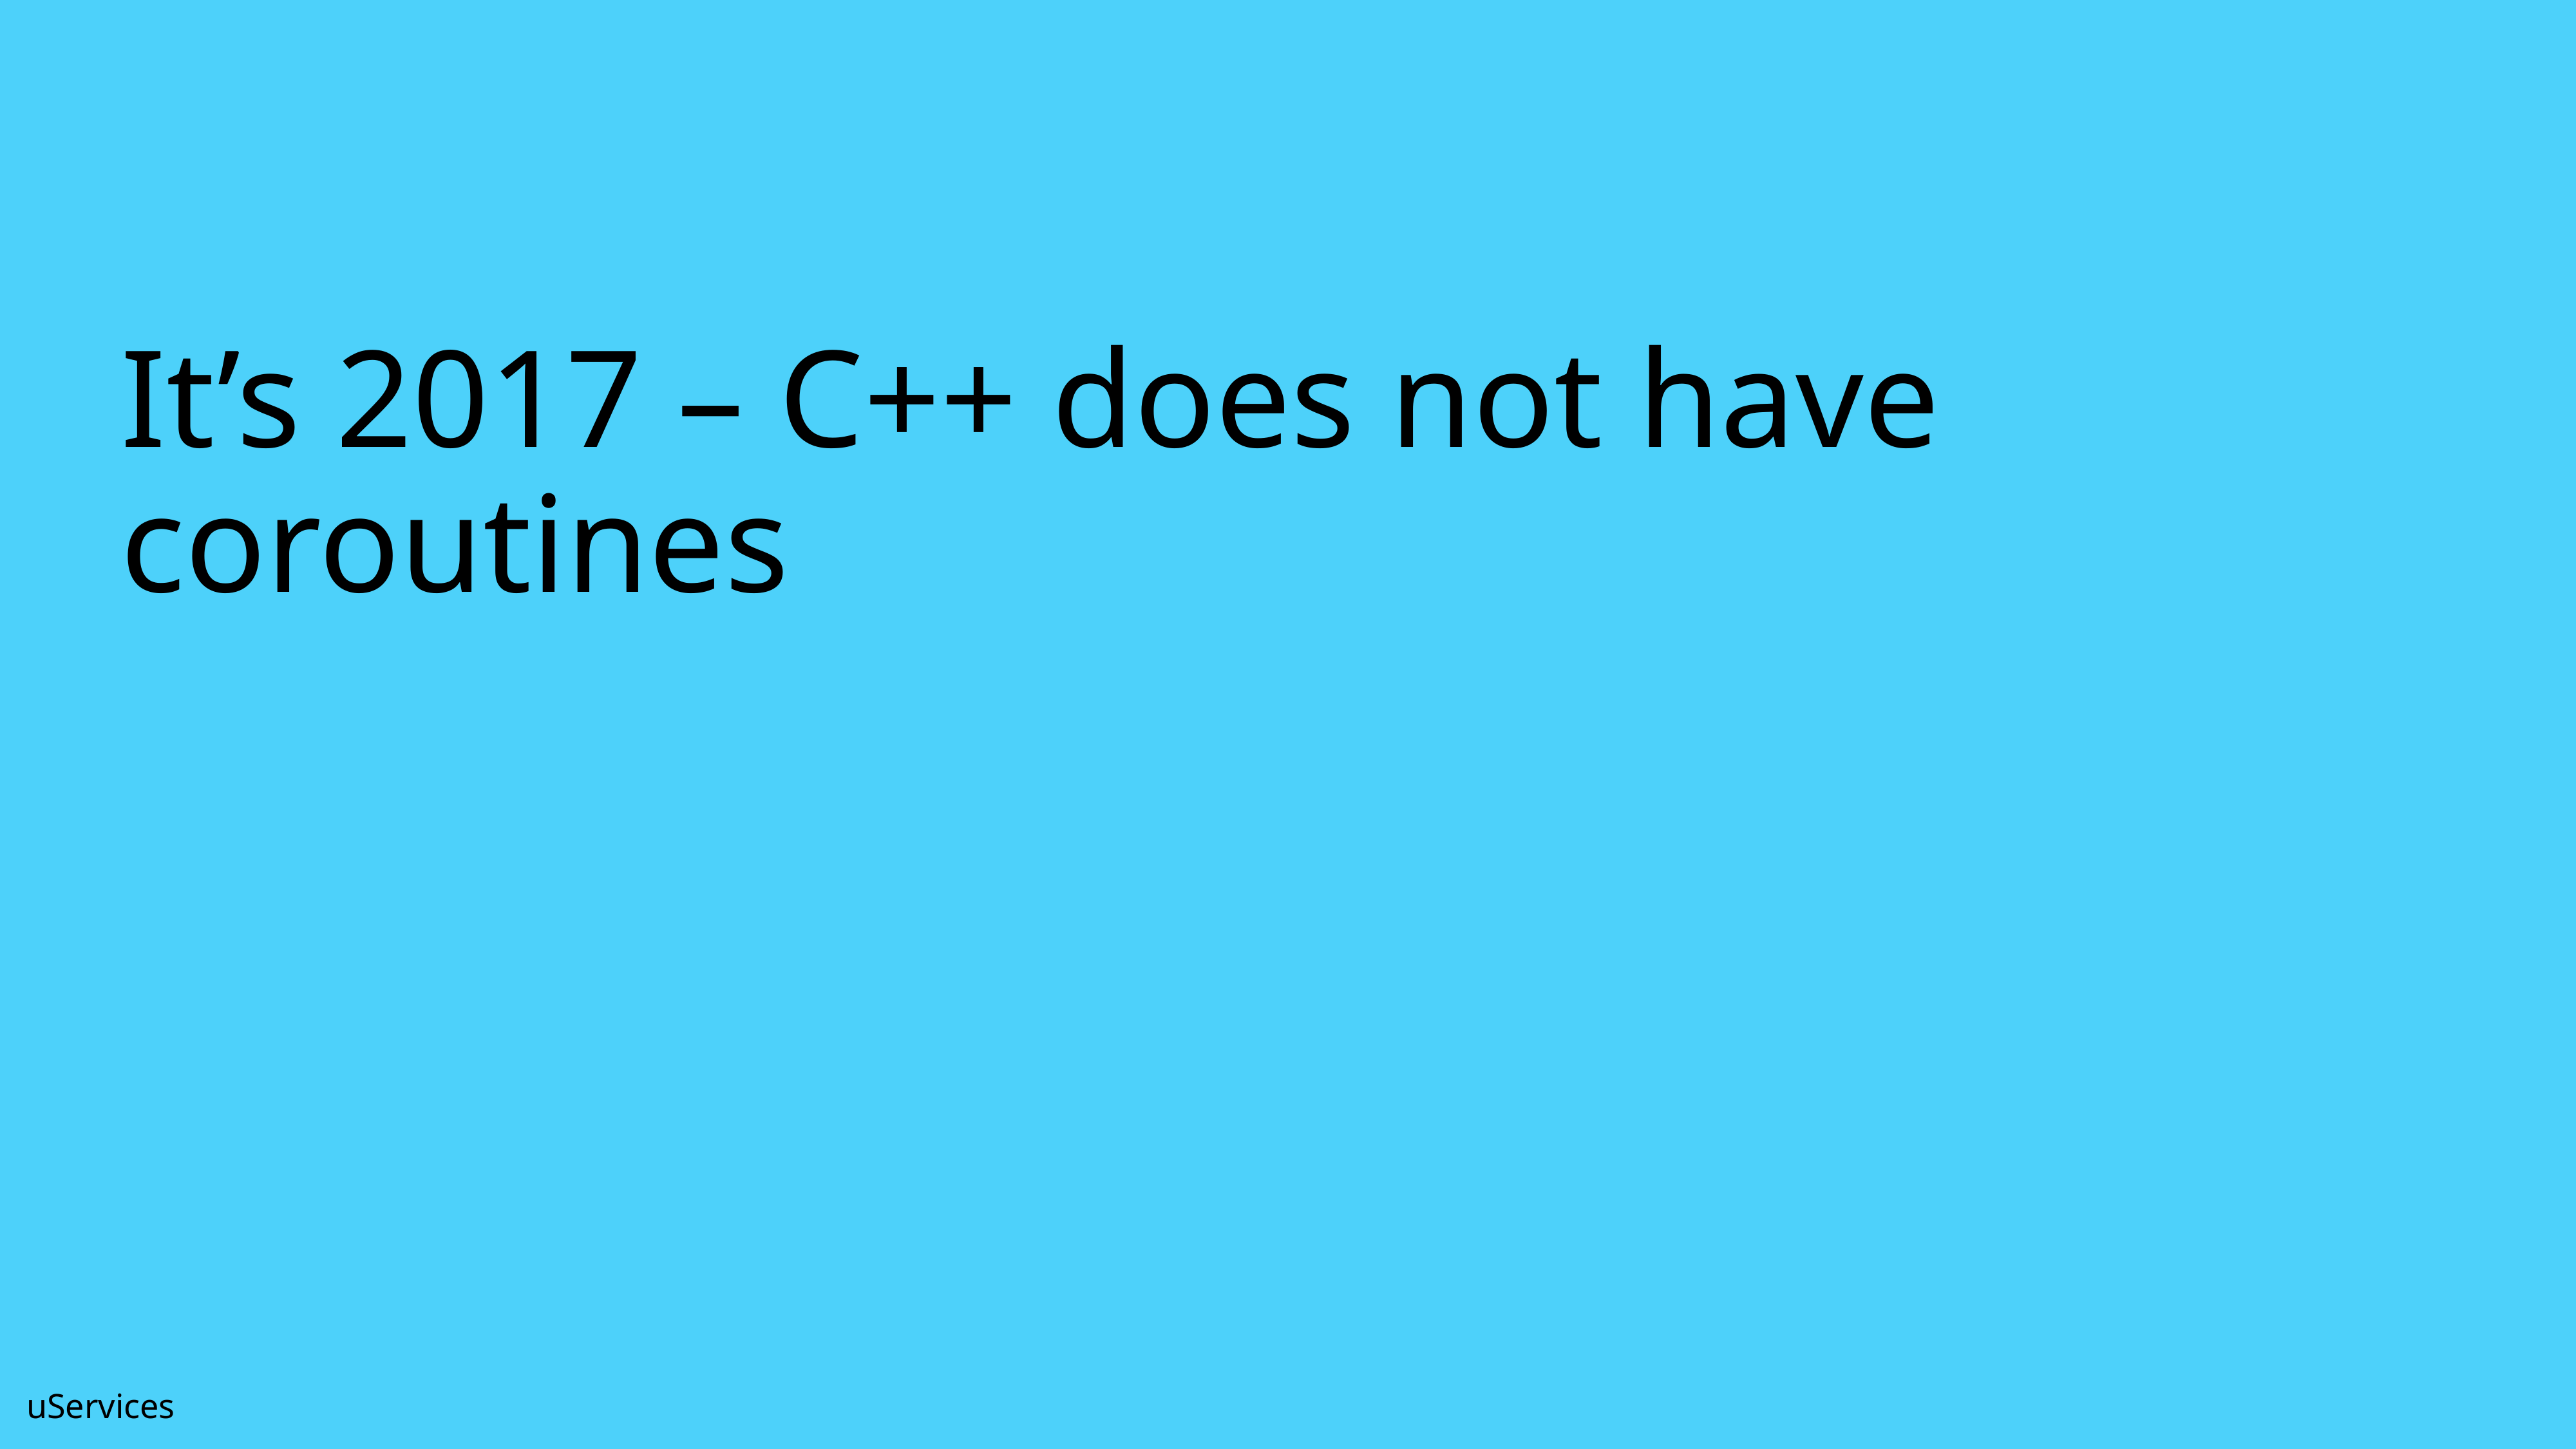

# It’s 2017 – C++ does not have coroutines
uServices